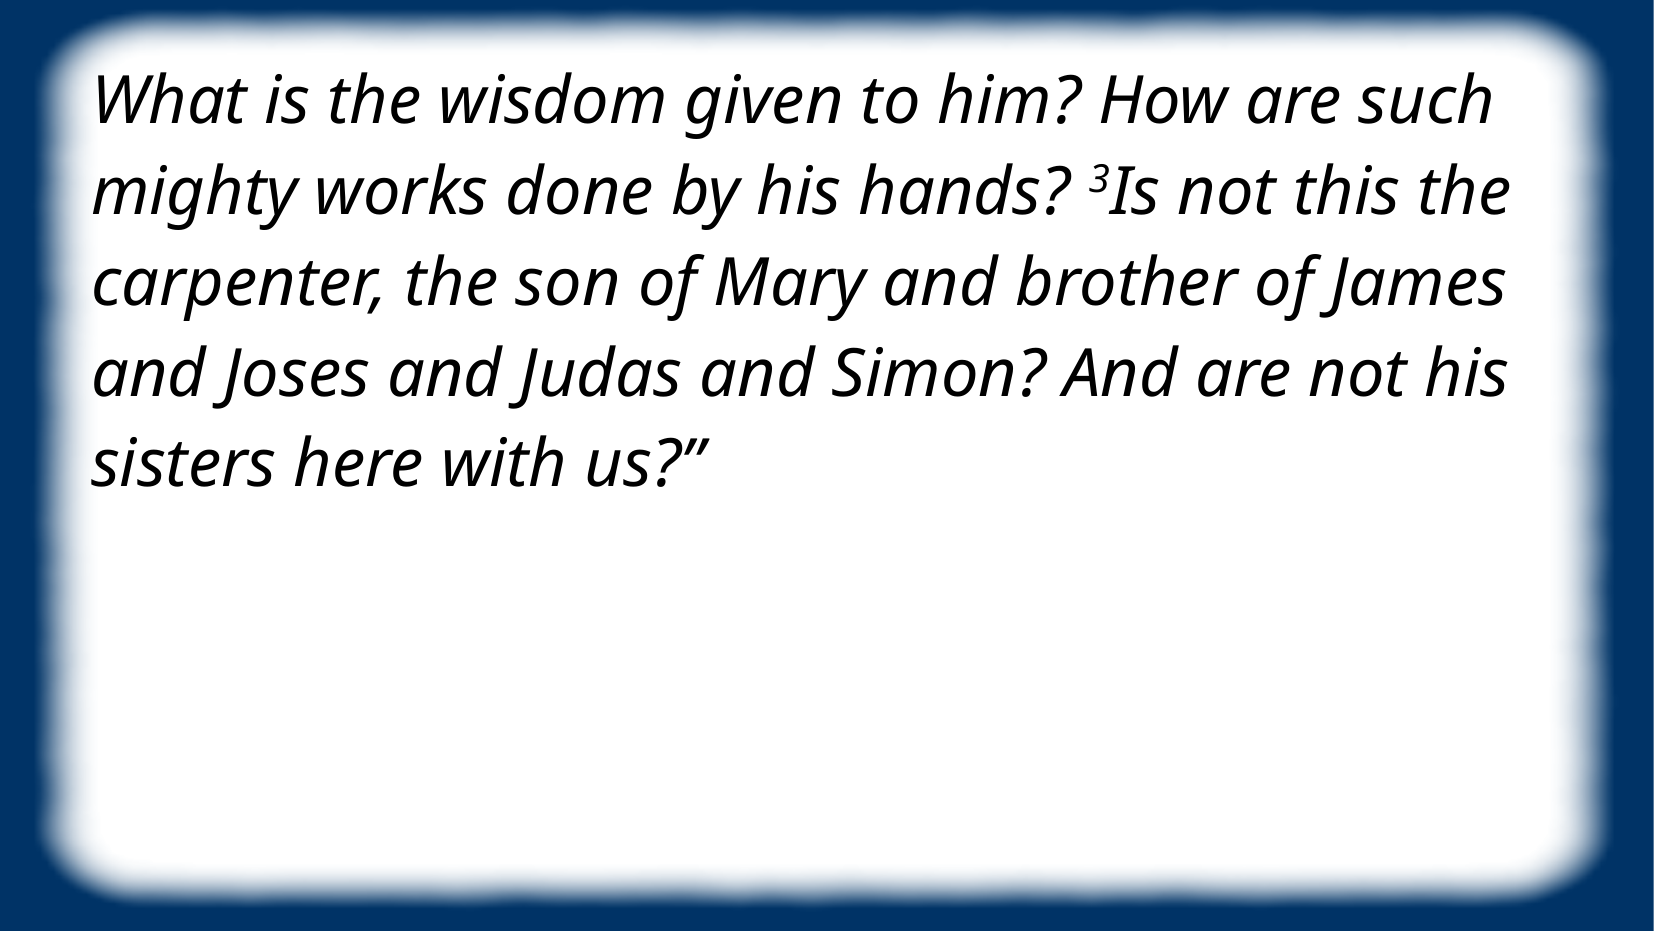

What is the wisdom given to him? How are such mighty works done by his hands? 3Is not this the carpenter, the son of Mary and brother of James and Joses and Judas and Simon? And are not his sisters here with us?”